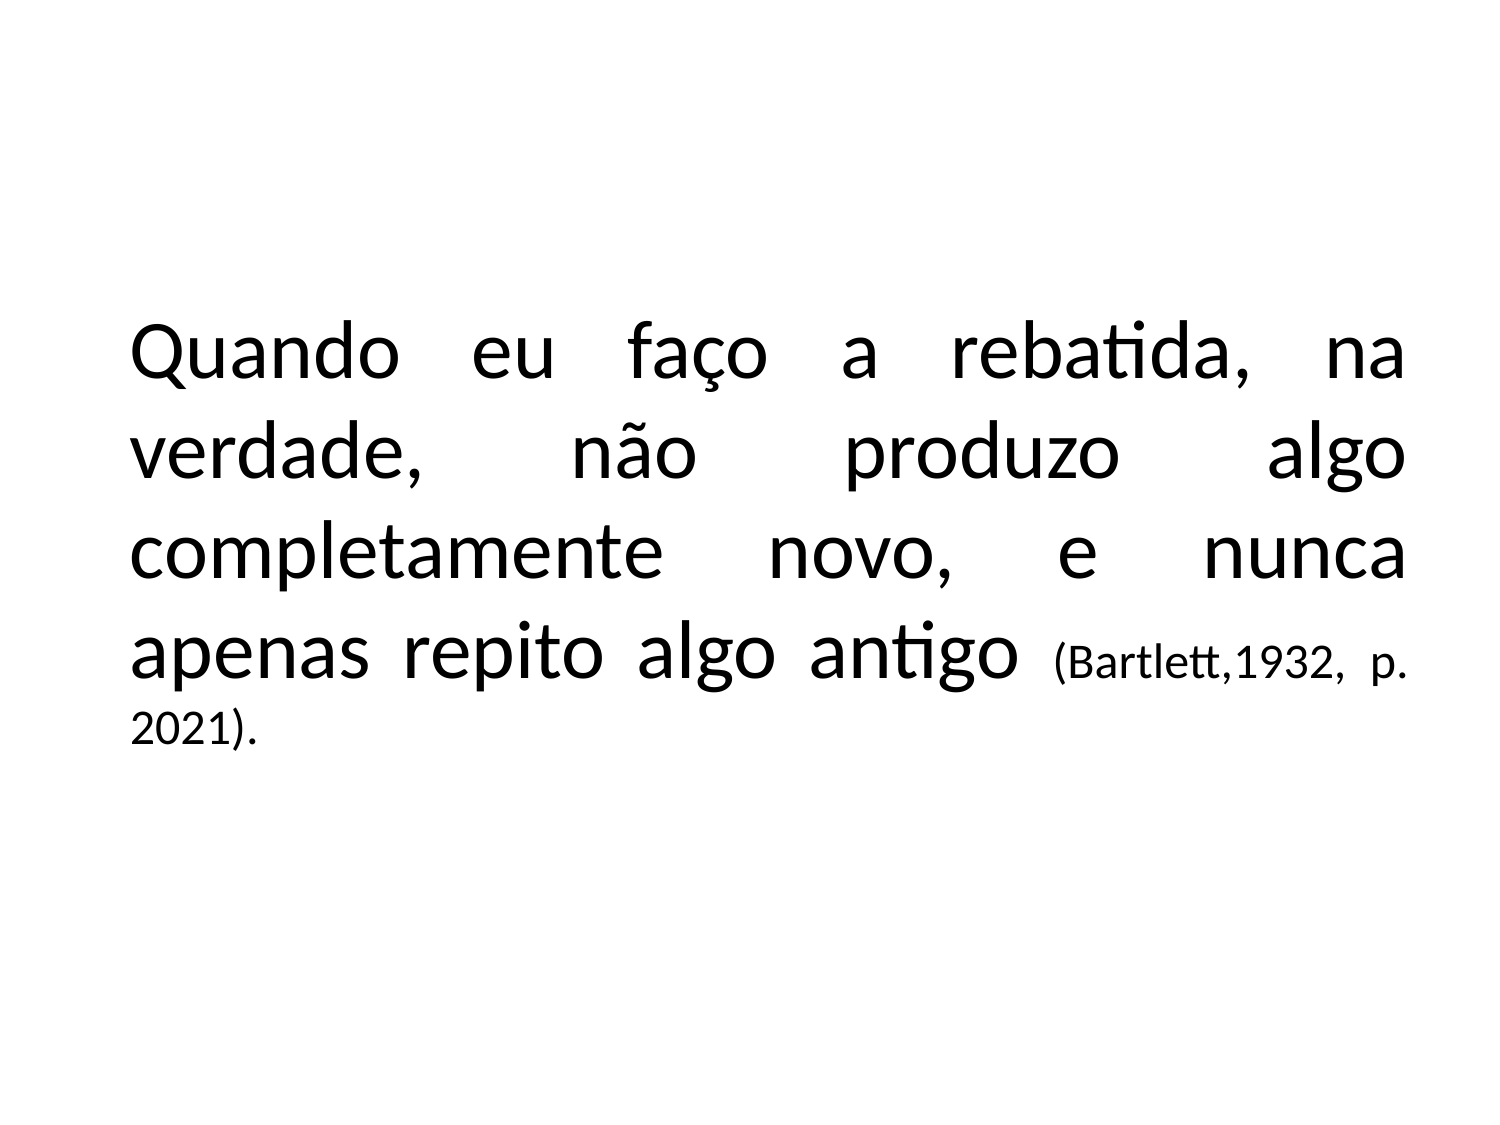

# Quando eu faço a rebatida, na verdade, não produzo algo completamente novo, e nunca apenas repito algo antigo (Bartlett,1932, p. 2021).